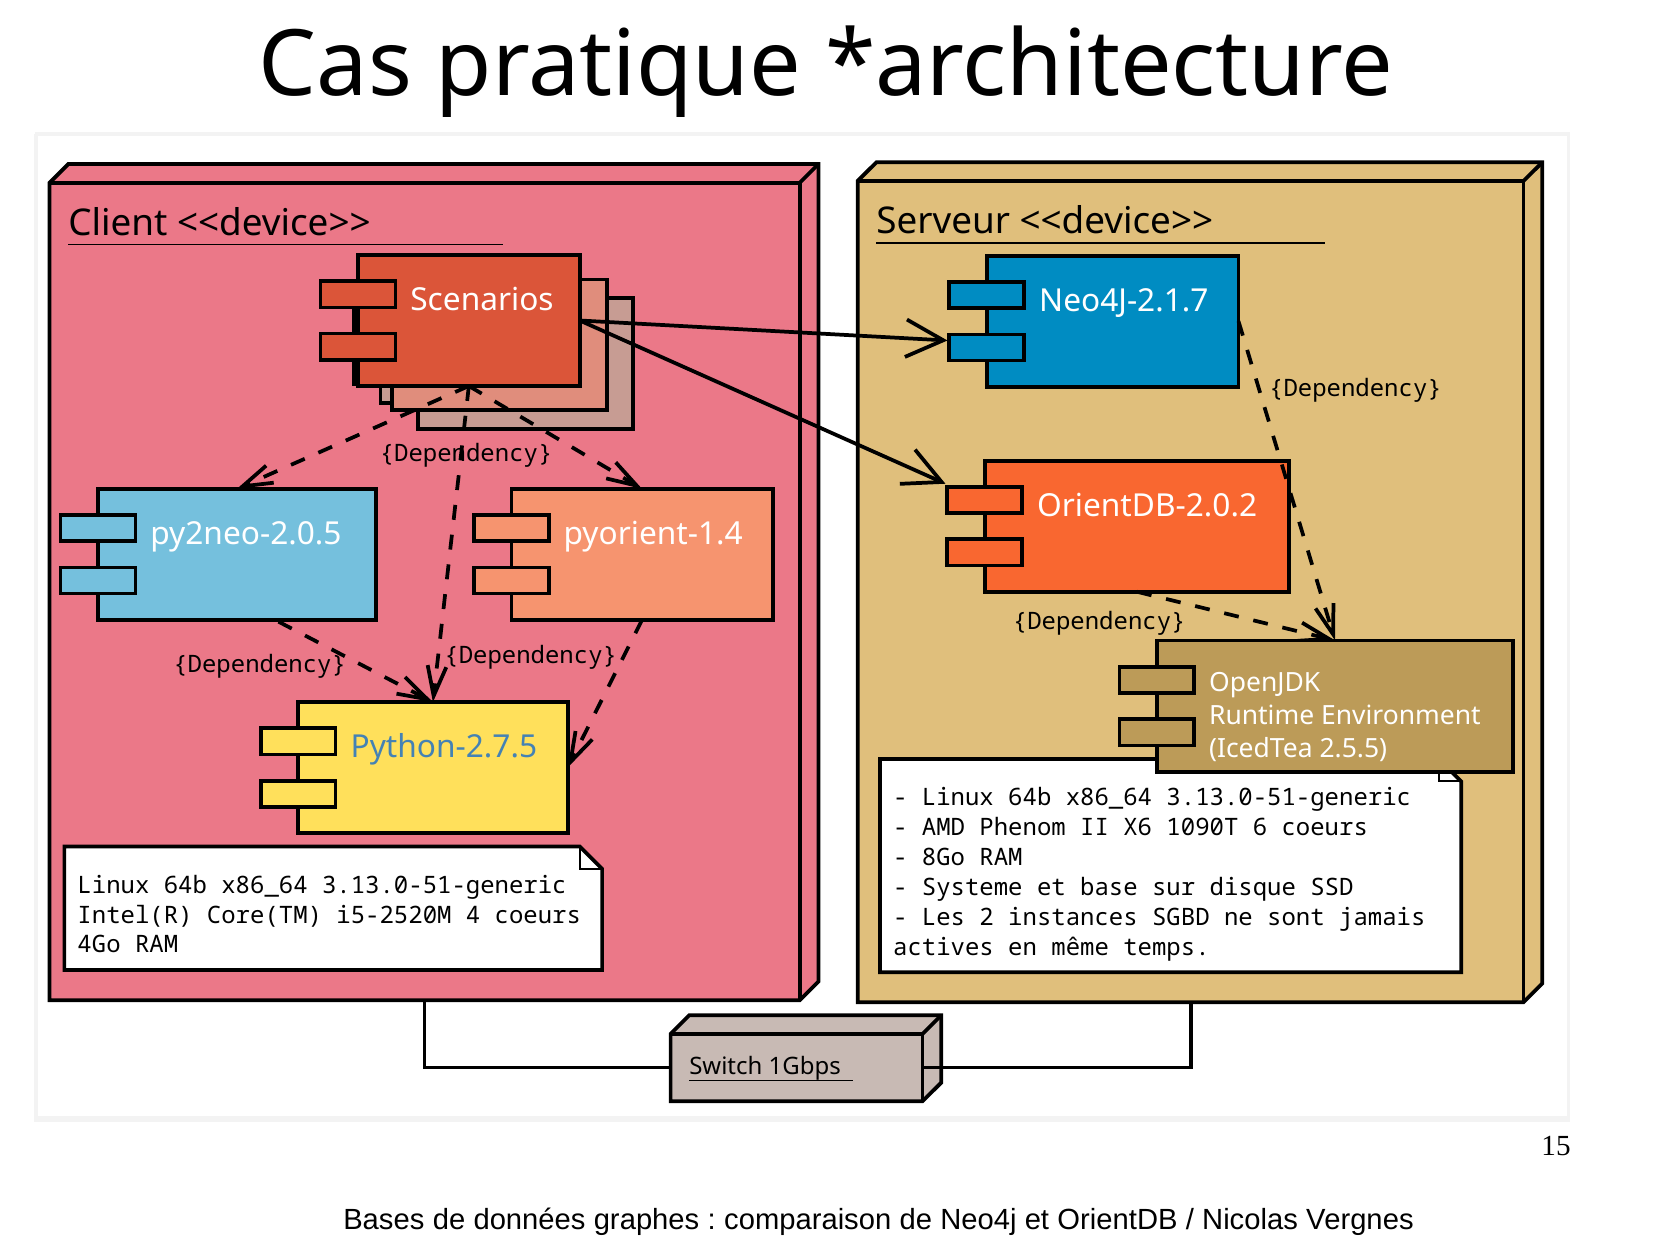

# Cas pratique *architecture
15
Bases de données graphes : comparaison de Neo4j et OrientDB / Nicolas Vergnes